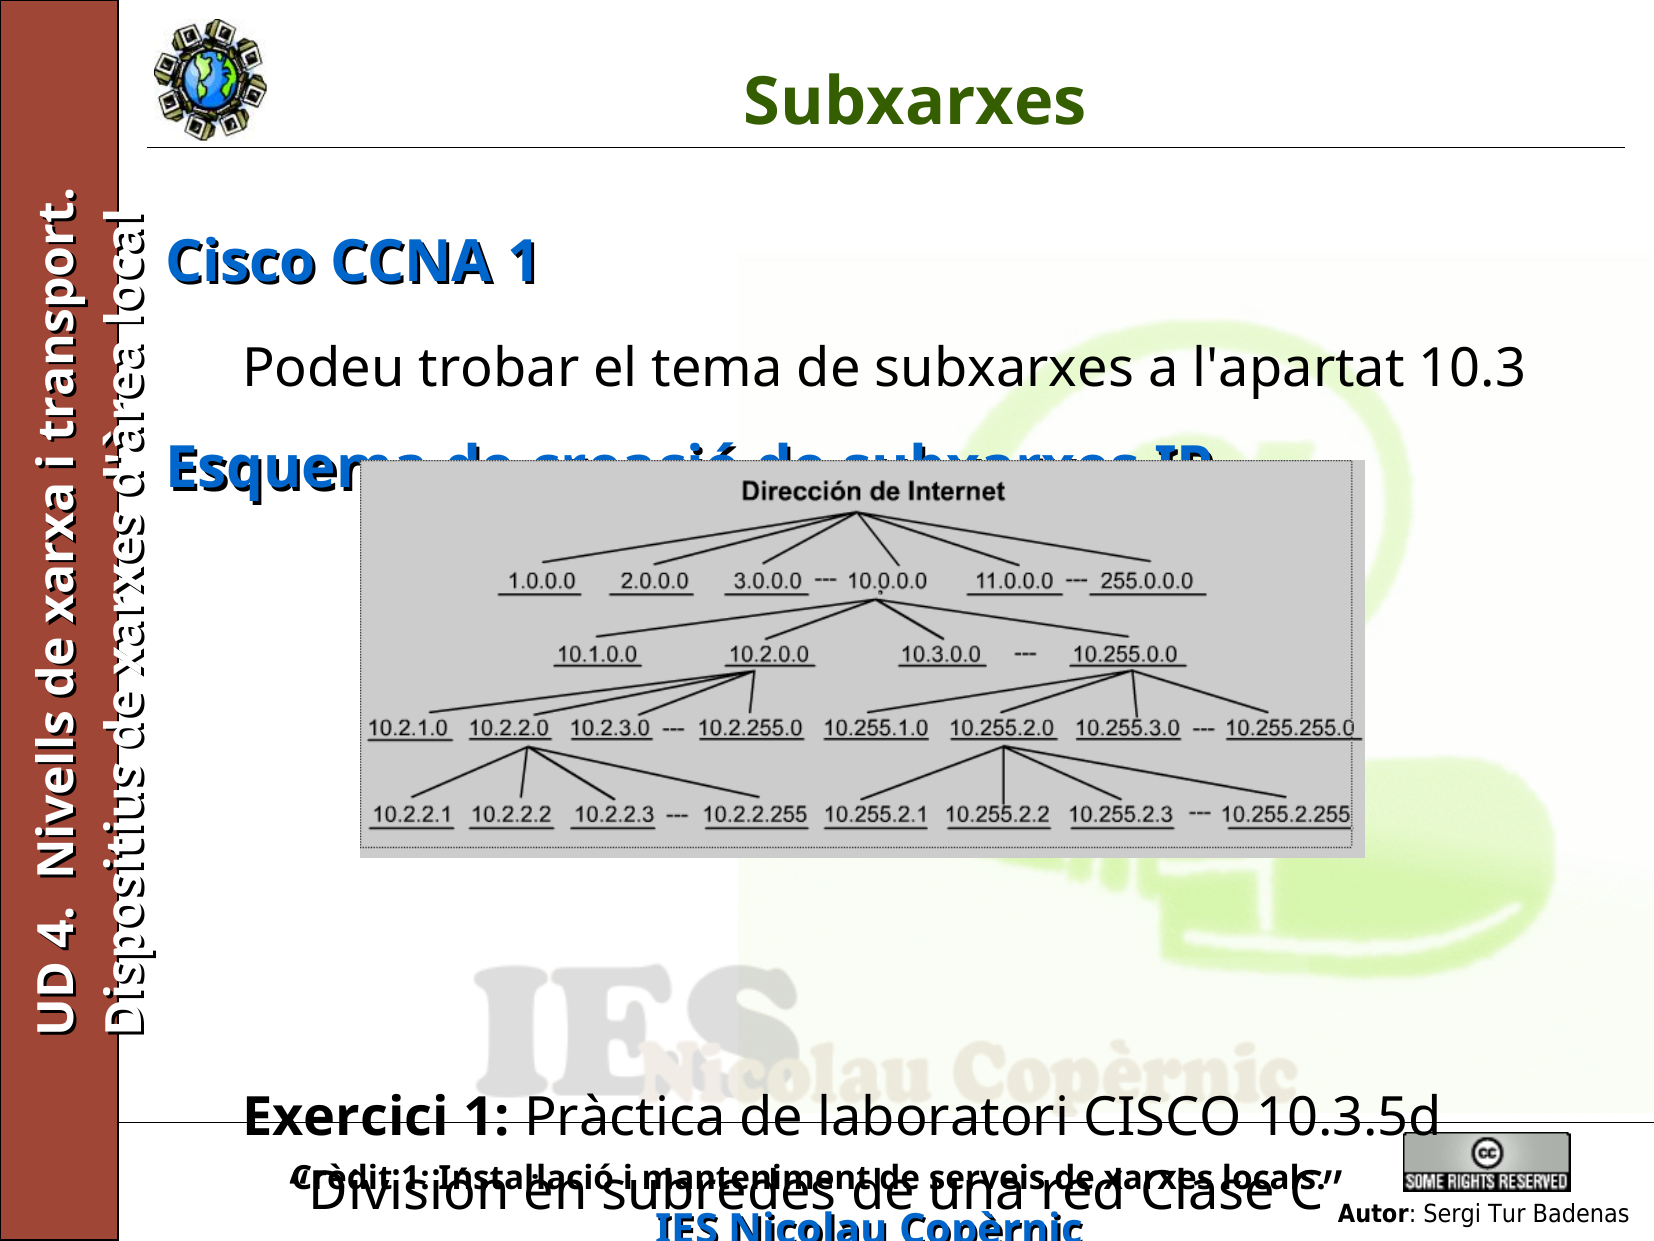

# Subxarxes
Cisco CCNA 1
Podeu trobar el tema de subxarxes a l'apartat 10.3
Esquema de creació de subxarxes IP
Exercici 1: Pràctica de laboratori CISCO 10.3.5d “División en subredes de una red Clase C”
Exercici 2: Exercici puntuable sobre subxarxes (Moodle)